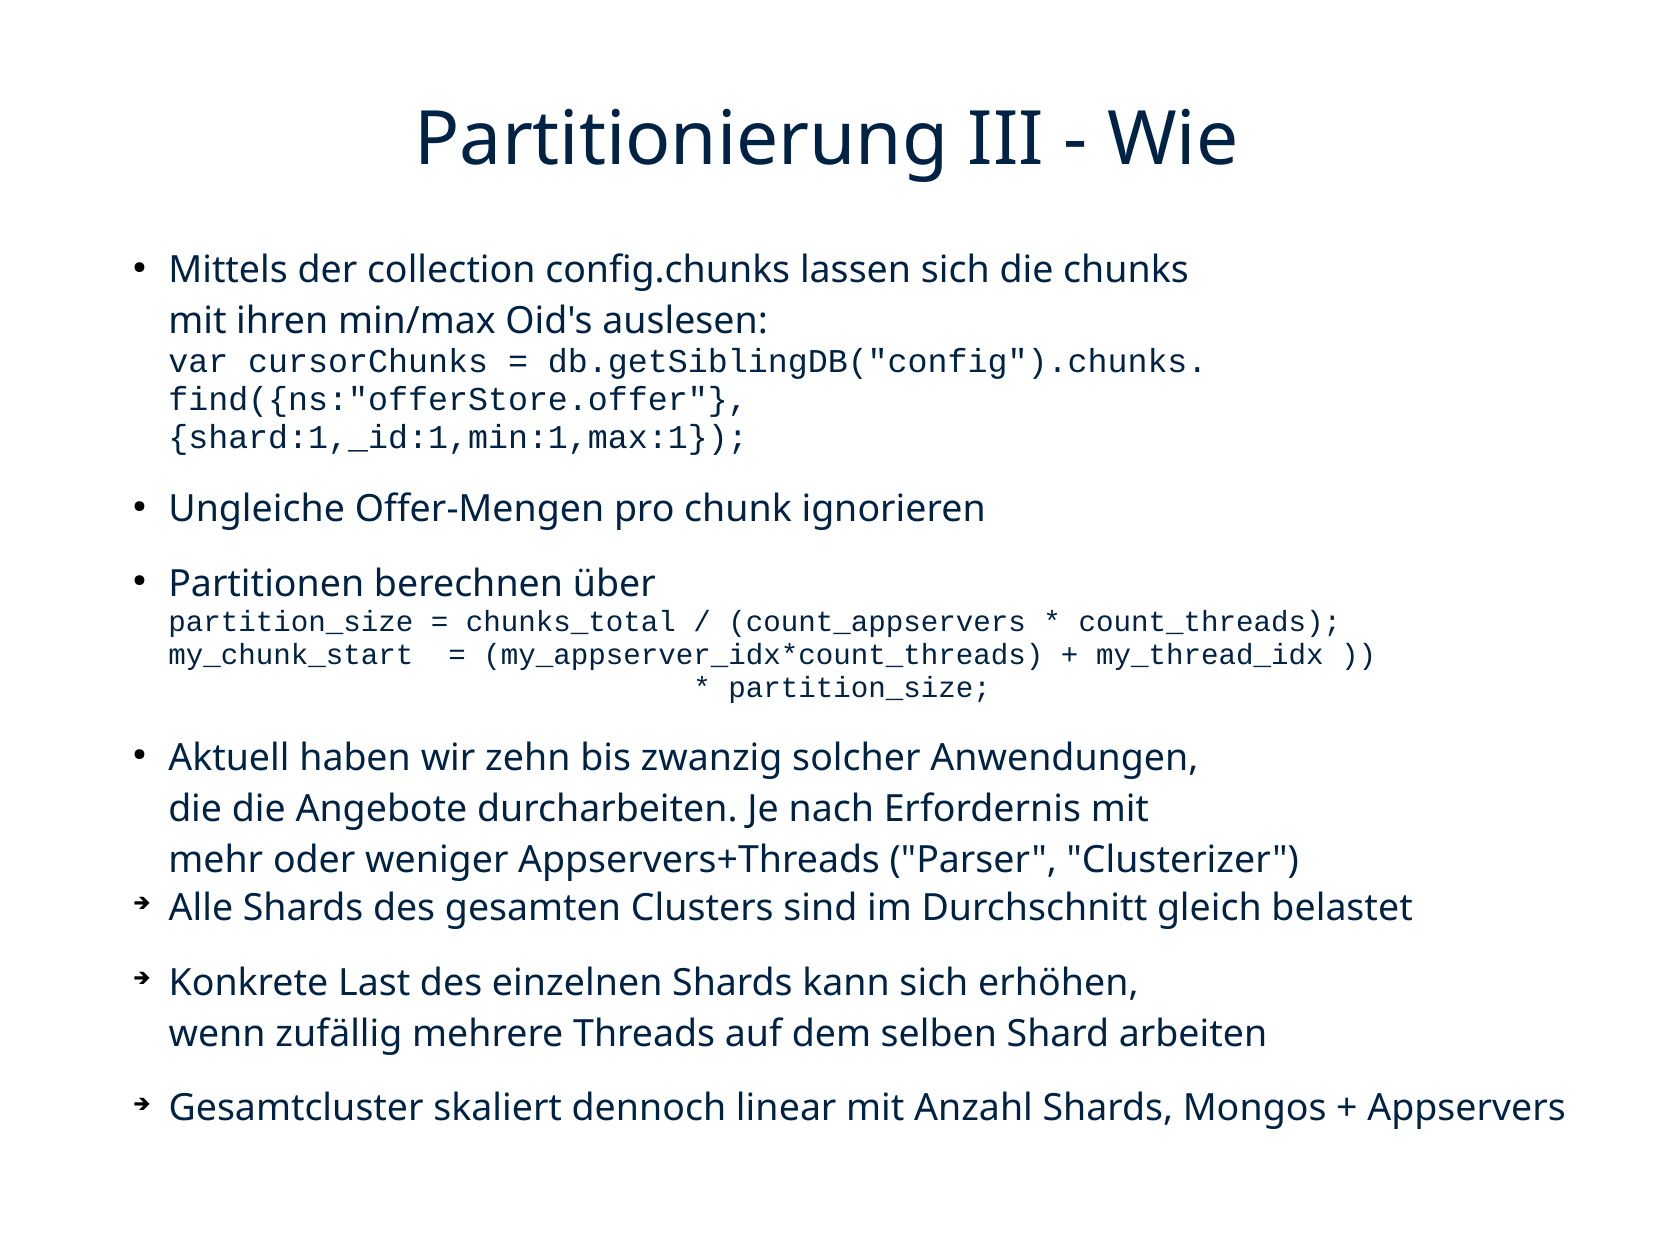

# Partitionierung III - Wie
Mittels der collection config.chunks lassen sich die chunks
mit ihren min/max Oid's auslesen:
var cursorChunks = db.getSiblingDB("config").chunks.
find({ns:"offerStore.offer"},
{shard:1,_id:1,min:1,max:1});
Ungleiche Offer-Mengen pro chunk ignorieren
Partitionen berechnen über
partition_size = chunks_total / (count_appservers * count_threads);
my_chunk_start = (my_appserver_idx*count_threads) + my_thread_idx ))
 * partition_size;
Aktuell haben wir zehn bis zwanzig solcher Anwendungen,
die die Angebote durcharbeiten. Je nach Erfordernis mit
mehr oder weniger Appservers+Threads ("Parser", "Clusterizer")
Alle Shards des gesamten Clusters sind im Durchschnitt gleich belastet
Konkrete Last des einzelnen Shards kann sich erhöhen,
wenn zufällig mehrere Threads auf dem selben Shard arbeiten
Gesamtcluster skaliert dennoch linear mit Anzahl Shards, Mongos + Appservers